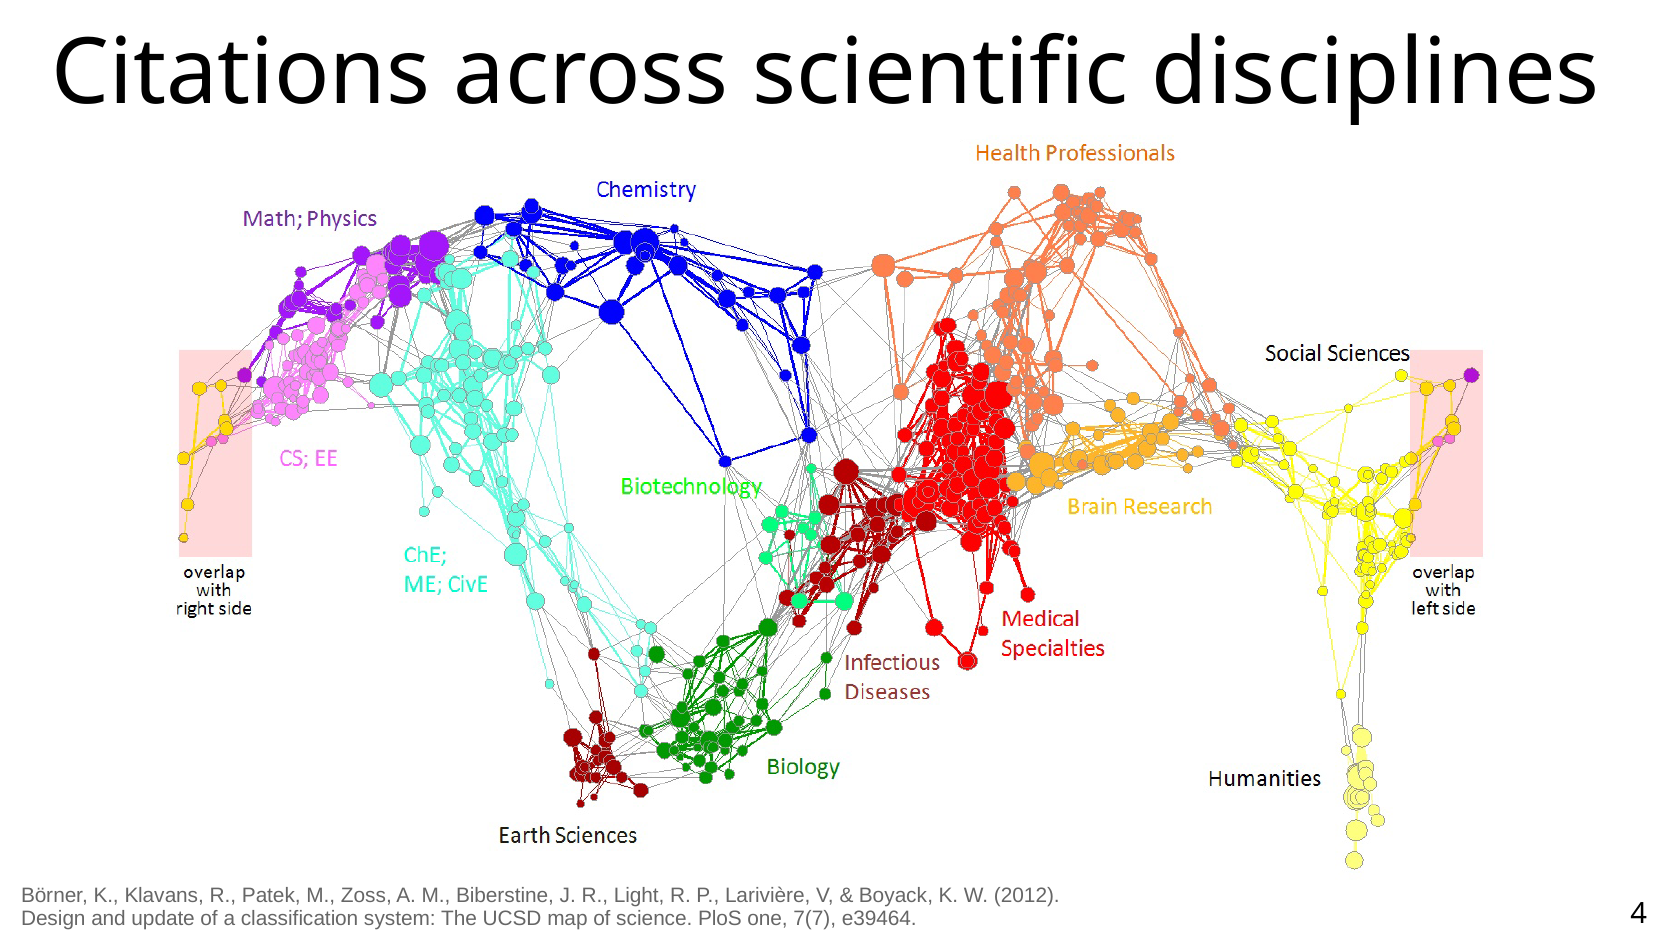

# Citations across scientific disciplines
Börner, K., Klavans, R., Patek, M., Zoss, A. M., Biberstine, J. R., Light, R. P., Larivière, V, & Boyack, K. W. (2012).
Design and update of a classification system: The UCSD map of science. PloS one, 7(7), e39464.
4